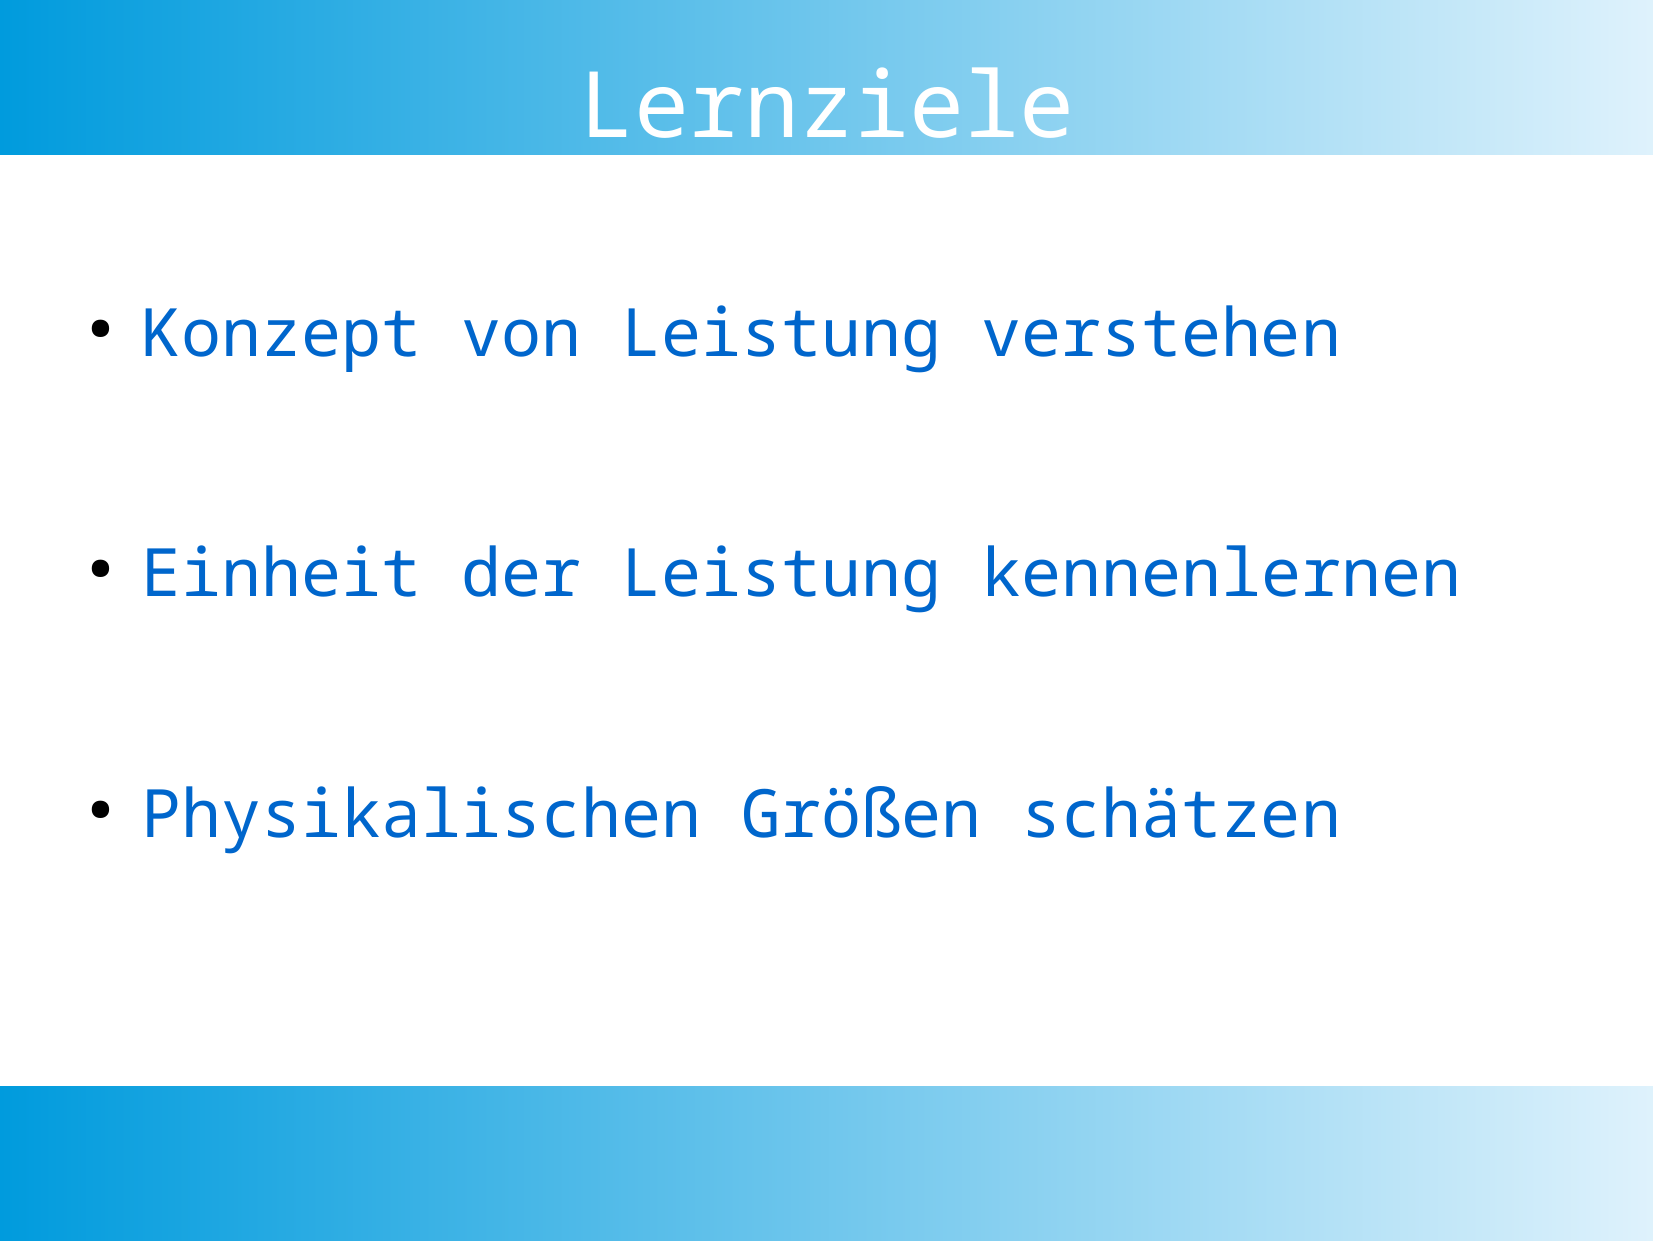

# Lernziele
Konzept von Leistung verstehen
Einheit der Leistung kennenlernen
Physikalischen Größen schätzen